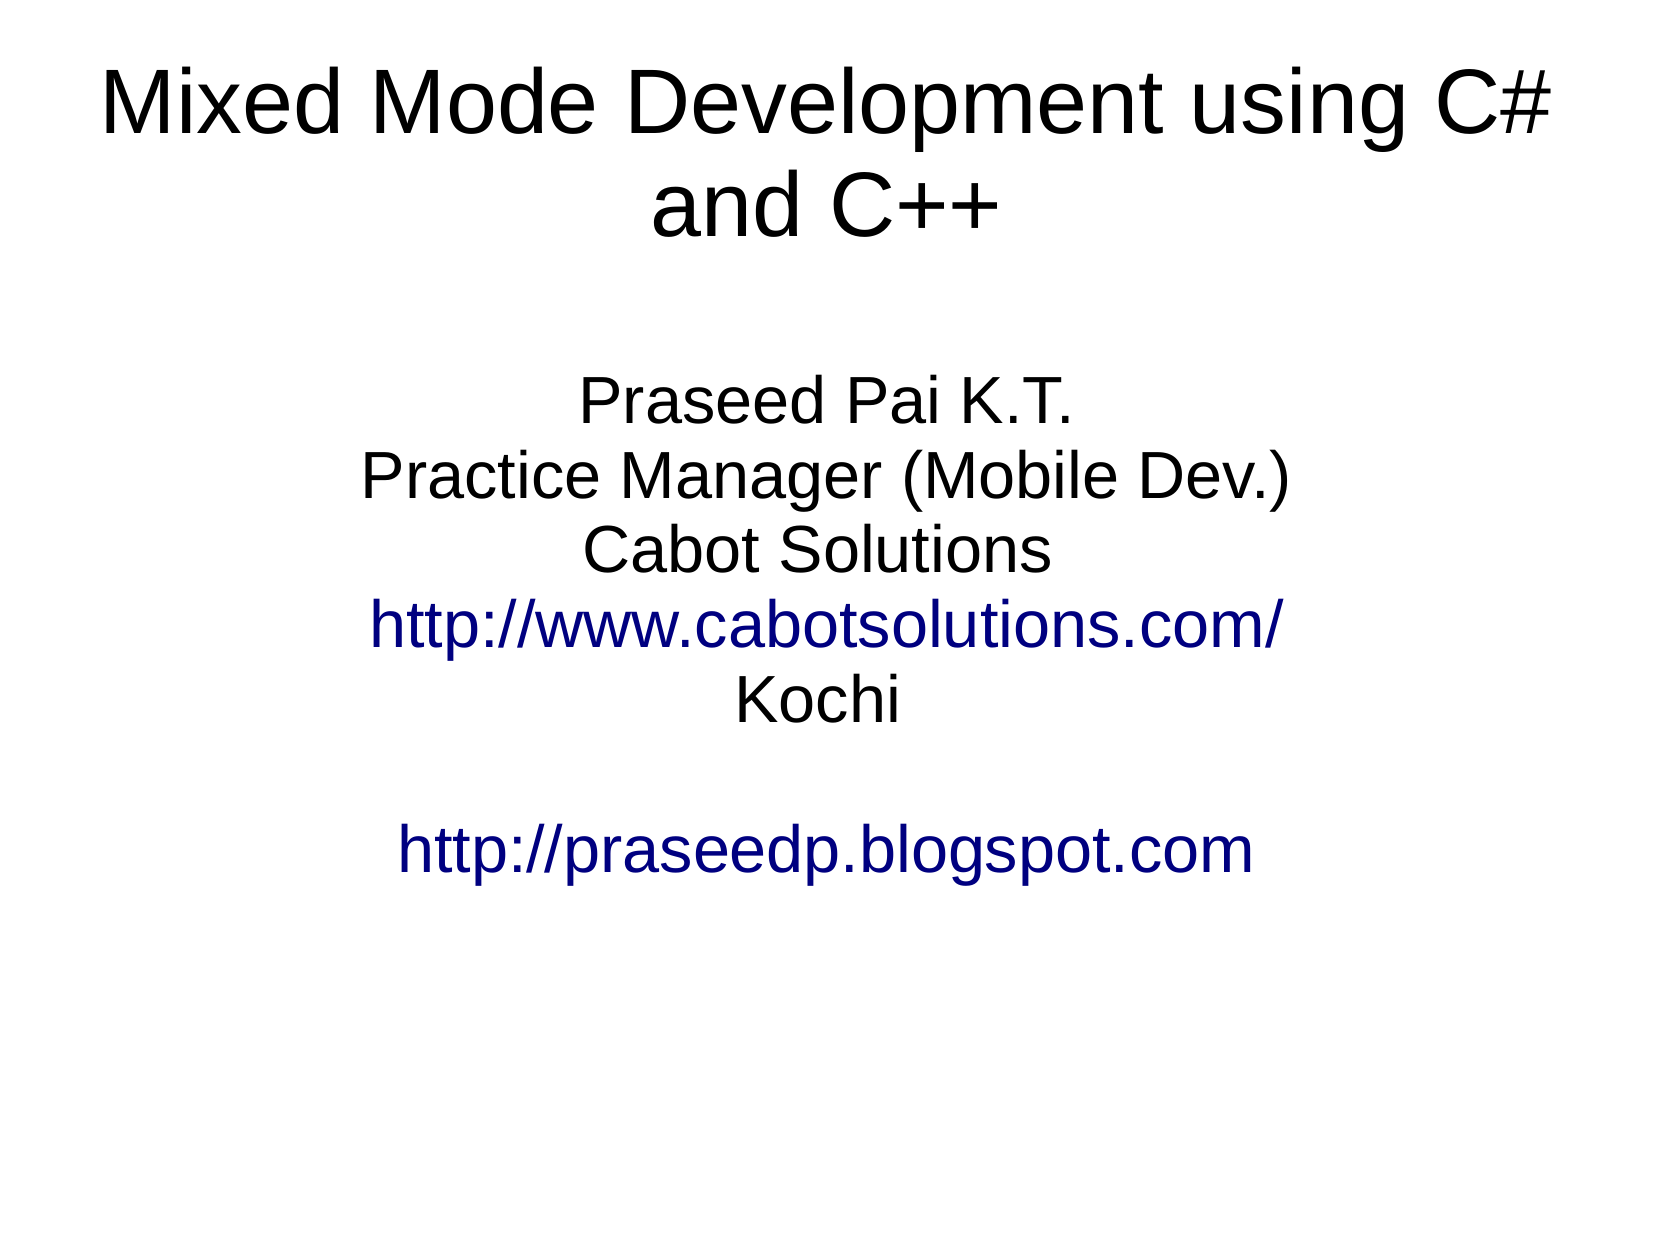

# Mixed Mode Development using C# and C++
Praseed Pai K.T.
Practice Manager (Mobile Dev.)
Cabot Solutions
http://www.cabotsolutions.com/
Kochi
http://praseedp.blogspot.com